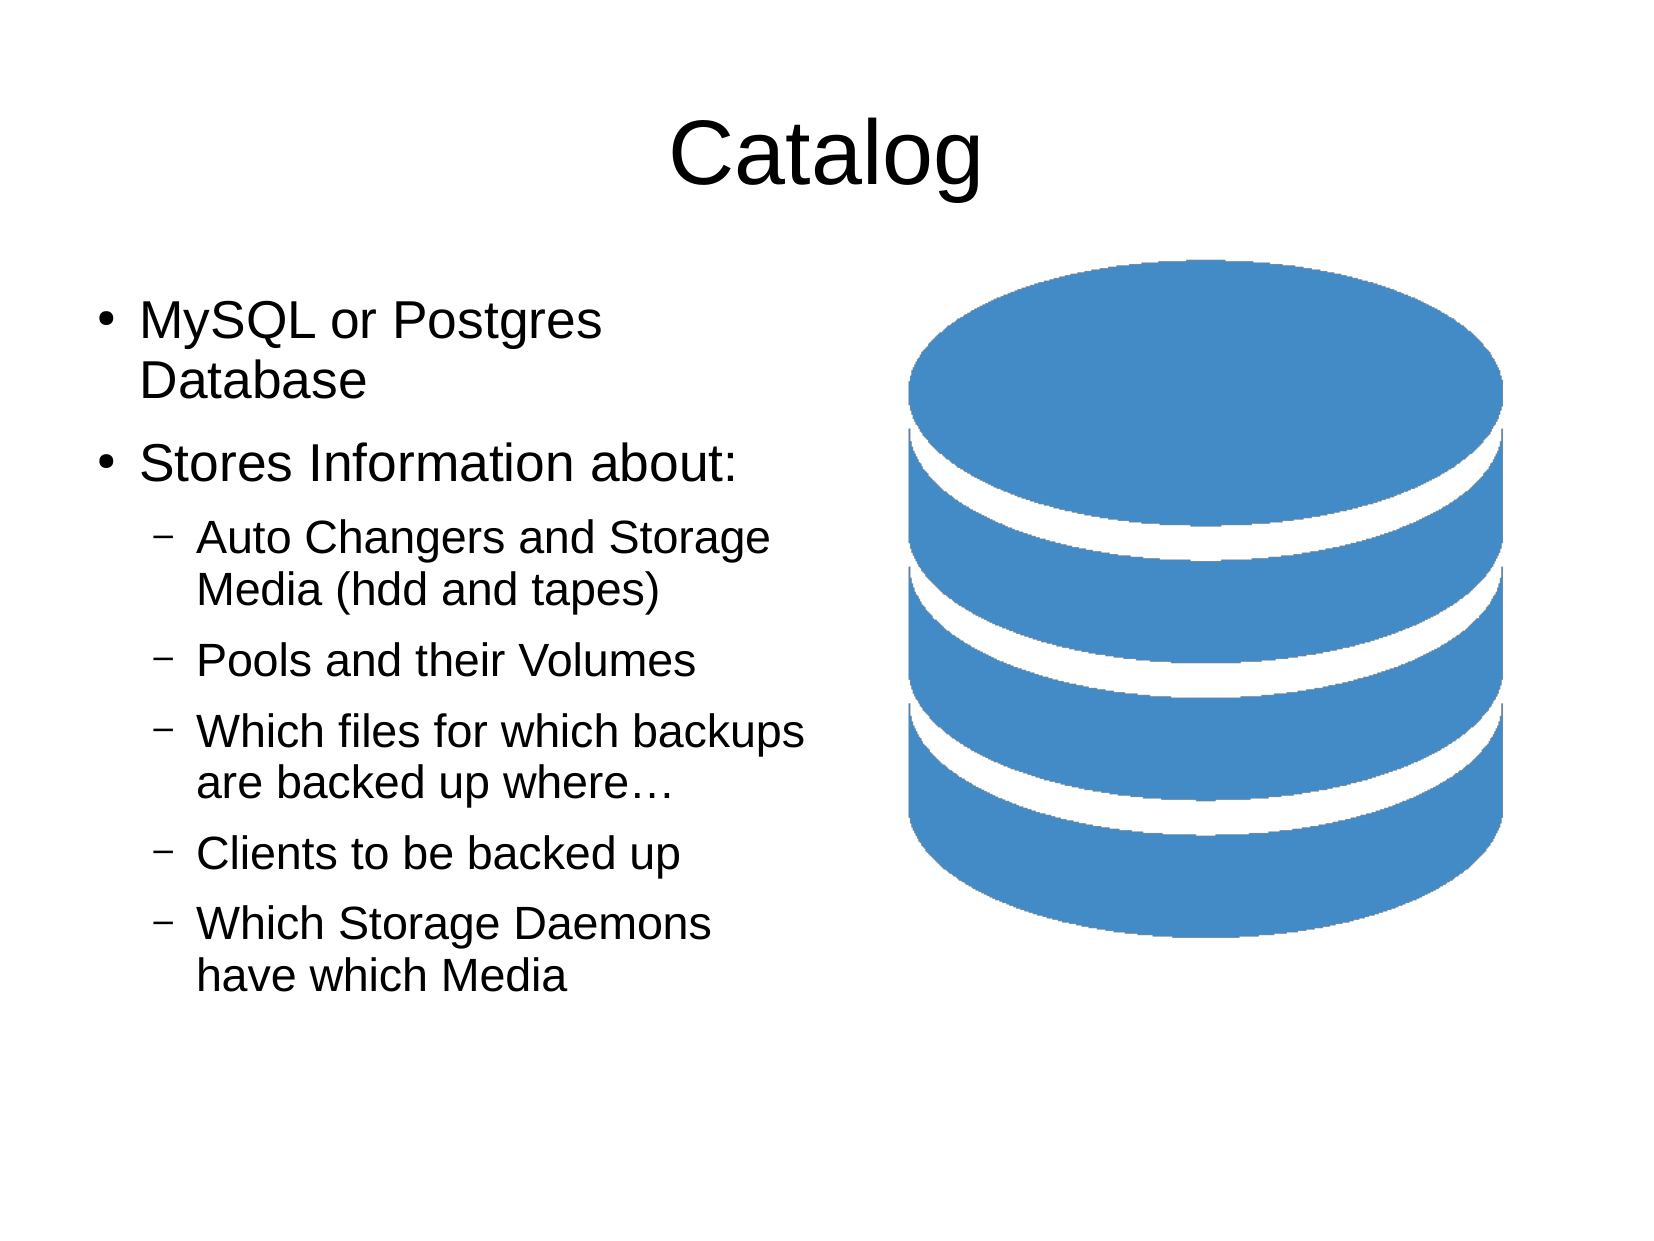

# Catalog
MySQL or Postgres Database
Stores Information about:
Auto Changers and Storage Media (hdd and tapes)
Pools and their Volumes
Which files for which backups are backed up where…
Clients to be backed up
Which Storage Daemons have which Media